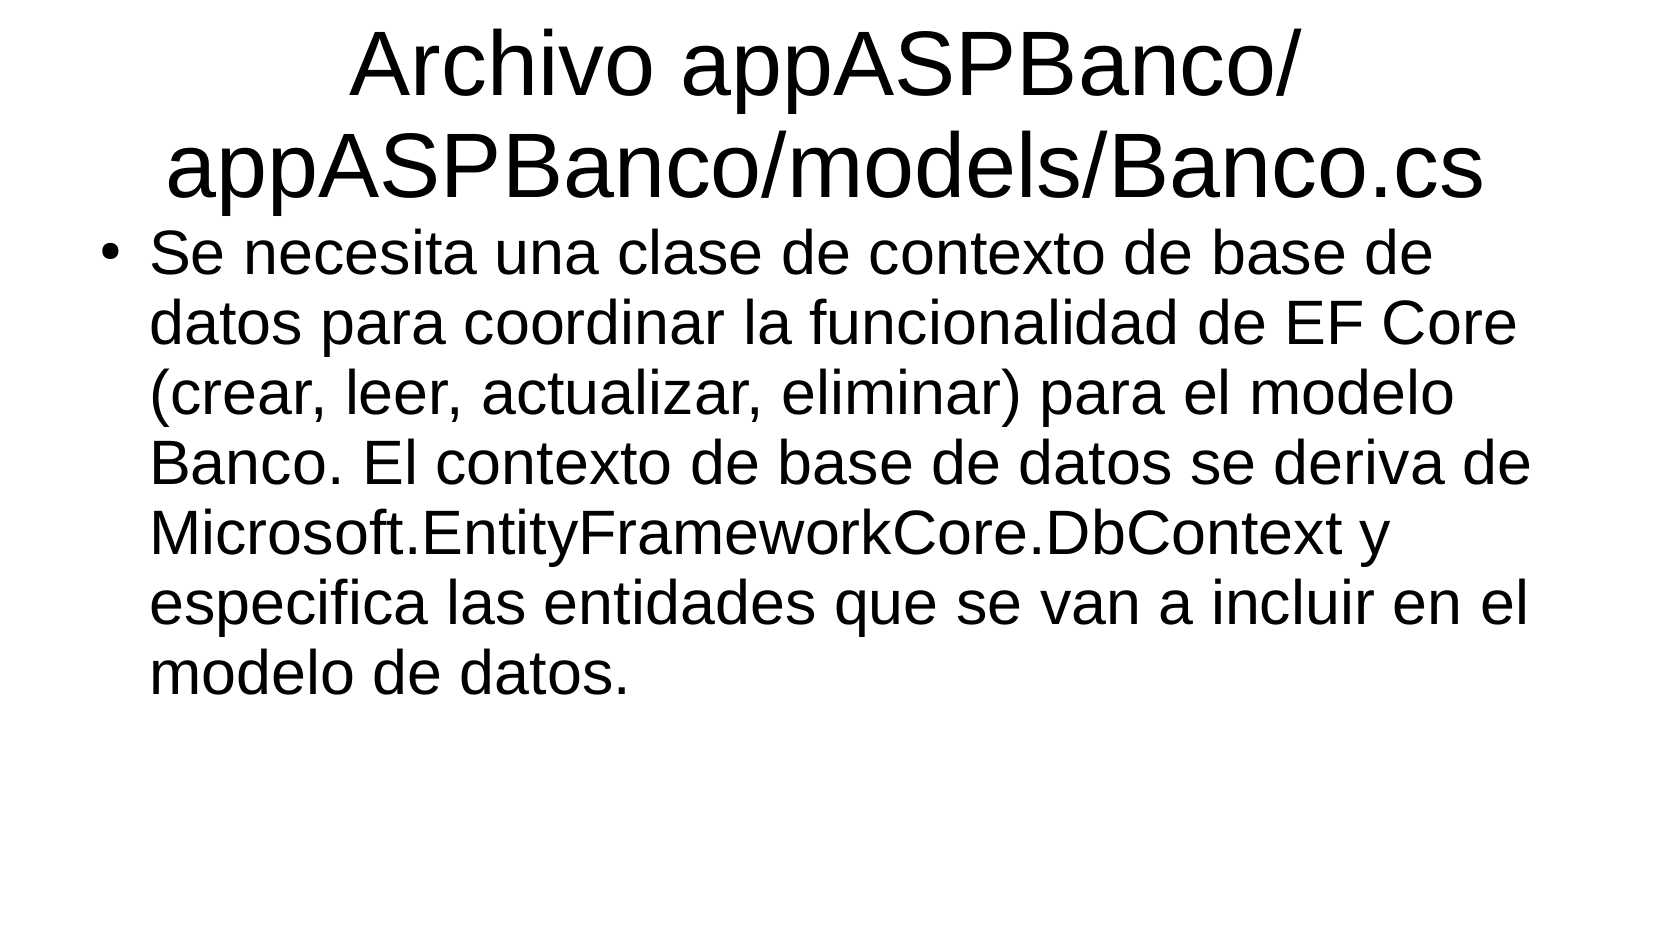

# Archivo appASPBanco/ appASPBanco/models/Banco.cs
Se necesita una clase de contexto de base de datos para coordinar la funcionalidad de EF Core (crear, leer, actualizar, eliminar) para el modelo Banco. El contexto de base de datos se deriva de Microsoft.EntityFrameworkCore.DbContext y especifica las entidades que se van a incluir en el modelo de datos.